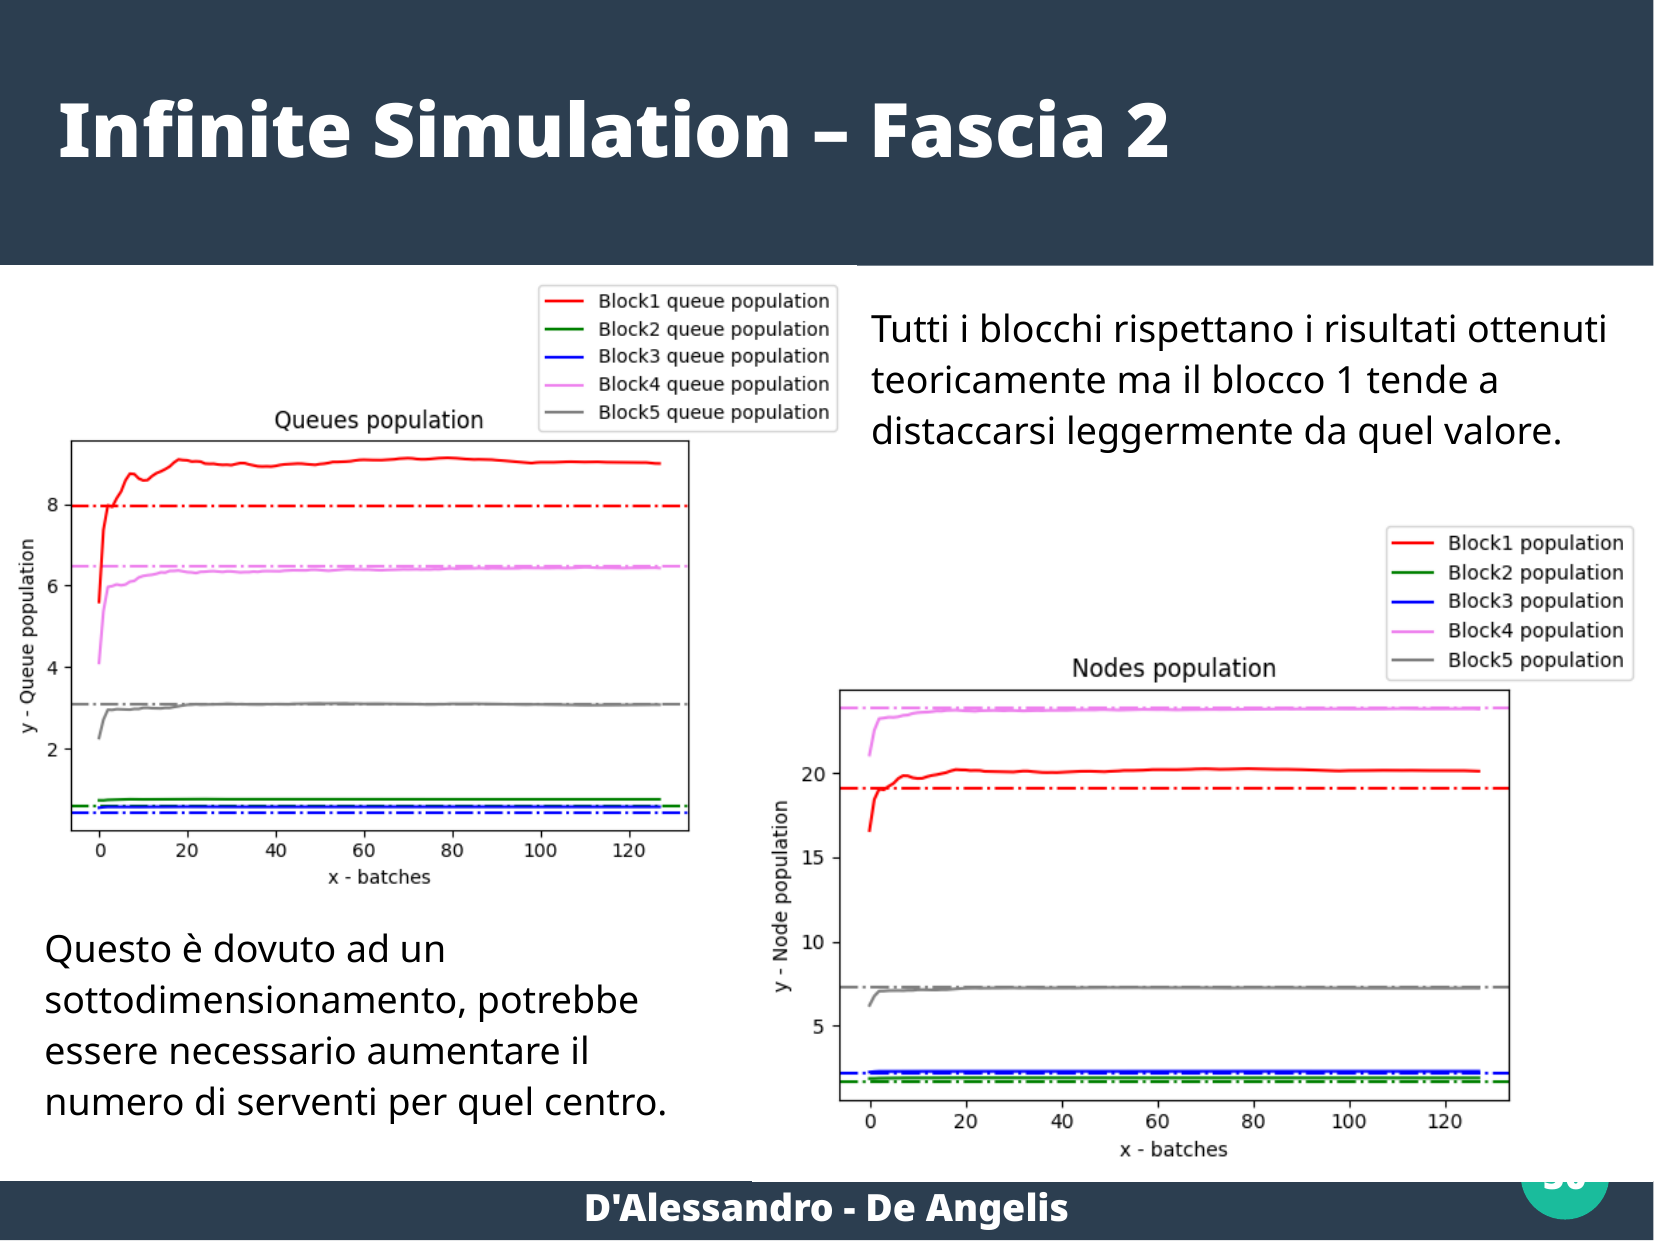

# Infinite Simulation – Fascia 2
Tutti i blocchi rispettano i risultati ottenuti teoricamente ma il blocco 1 tende a distaccarsi leggermente da quel valore.
Questo è dovuto ad un sottodimensionamento, potrebbe essere necessario aumentare il numero di serventi per quel centro.
50
D'Alessandro - De Angelis